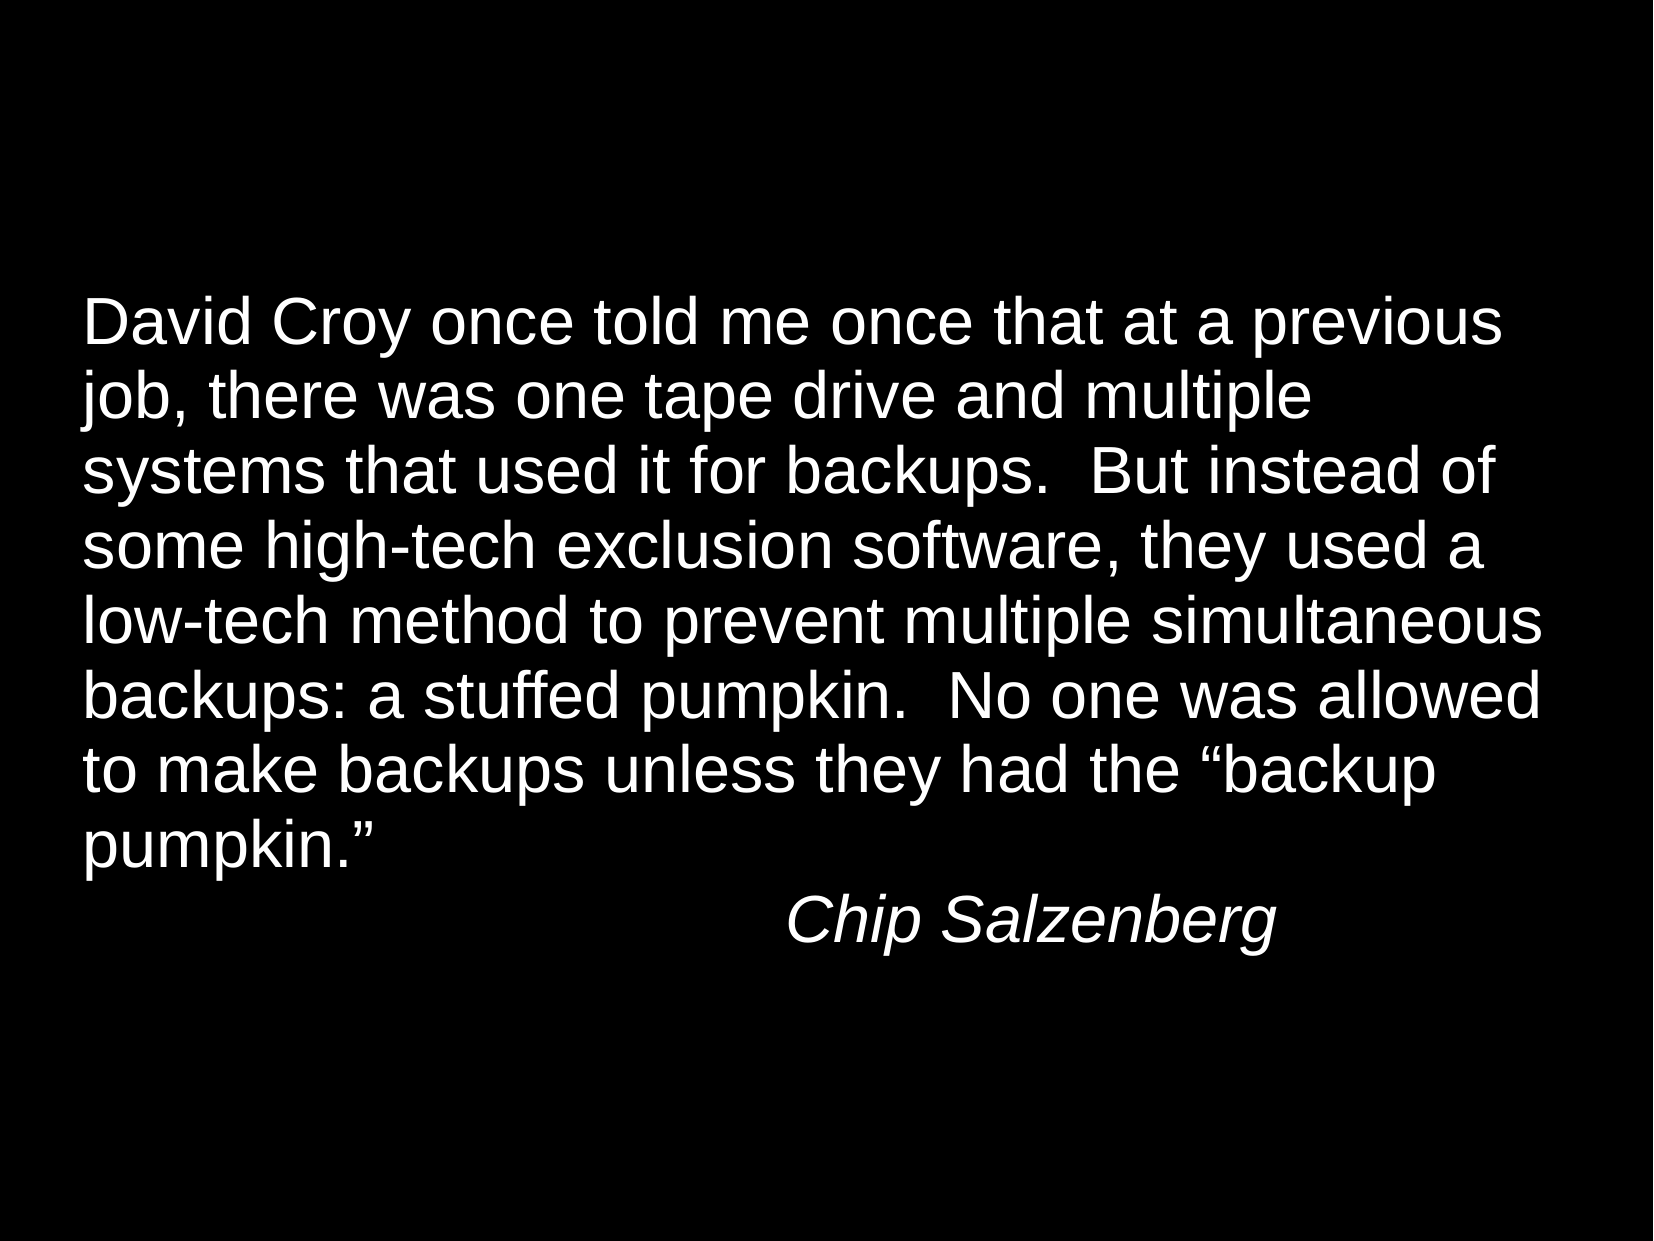

# David Croy once told me once that at a previous job, there was one tape drive and multiple systems that used it for backups. But instead of some high-tech exclusion software, they used a low-tech method to prevent multiple simultaneous backups: a stuffed pumpkin. No one was allowed to make backups unless they had the “backup pumpkin.” Chip Salzenberg